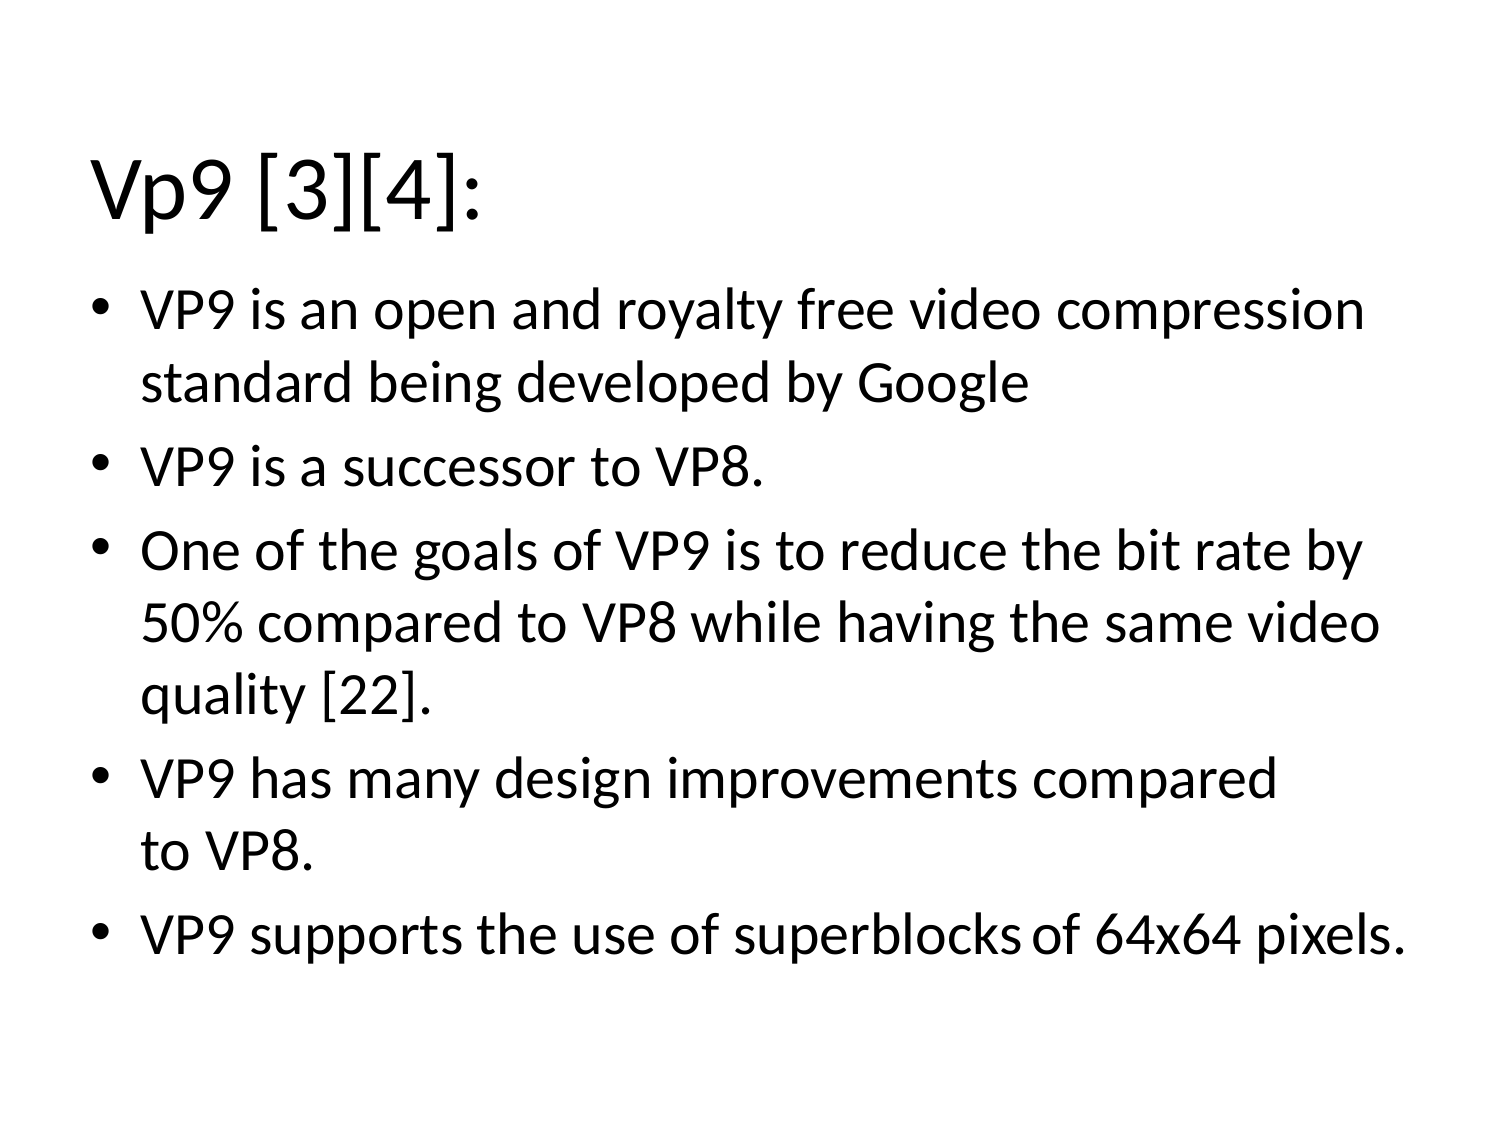

# Vp9 [3][4]:
VP9 is an open and royalty free video compression standard being developed by Google
VP9 is a successor to VP8.
One of the goals of VP9 is to reduce the bit rate by 50% compared to VP8 while having the same video quality [22].
VP9 has many design improvements compared to VP8.
VP9 supports the use of superblocks of 64x64 pixels.